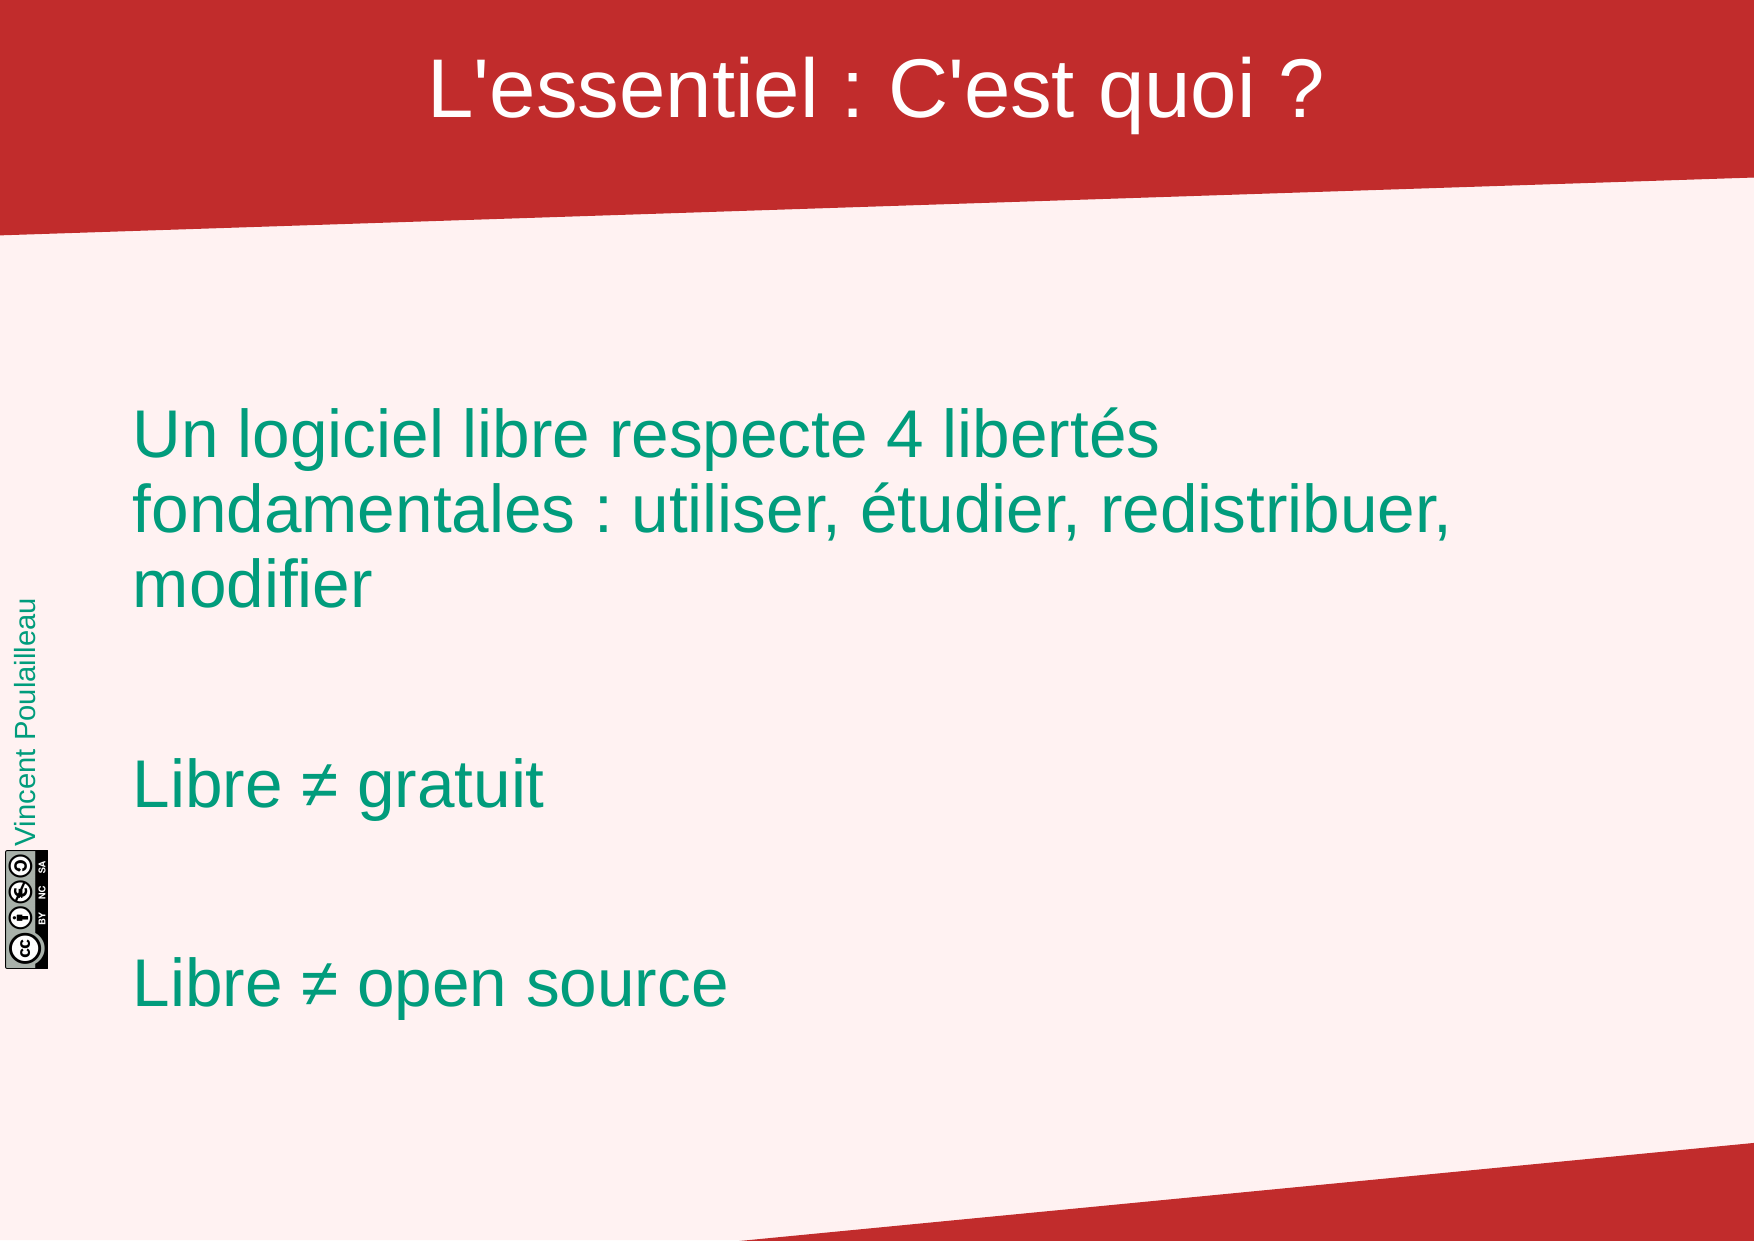

L'essentiel : C'est quoi ?
Un logiciel libre respecte 4 libertés fondamentales : utiliser, étudier, redistribuer, modifier
Libre ≠ gratuit
Libre ≠ open source
© 2019 Vincent Poulailleau